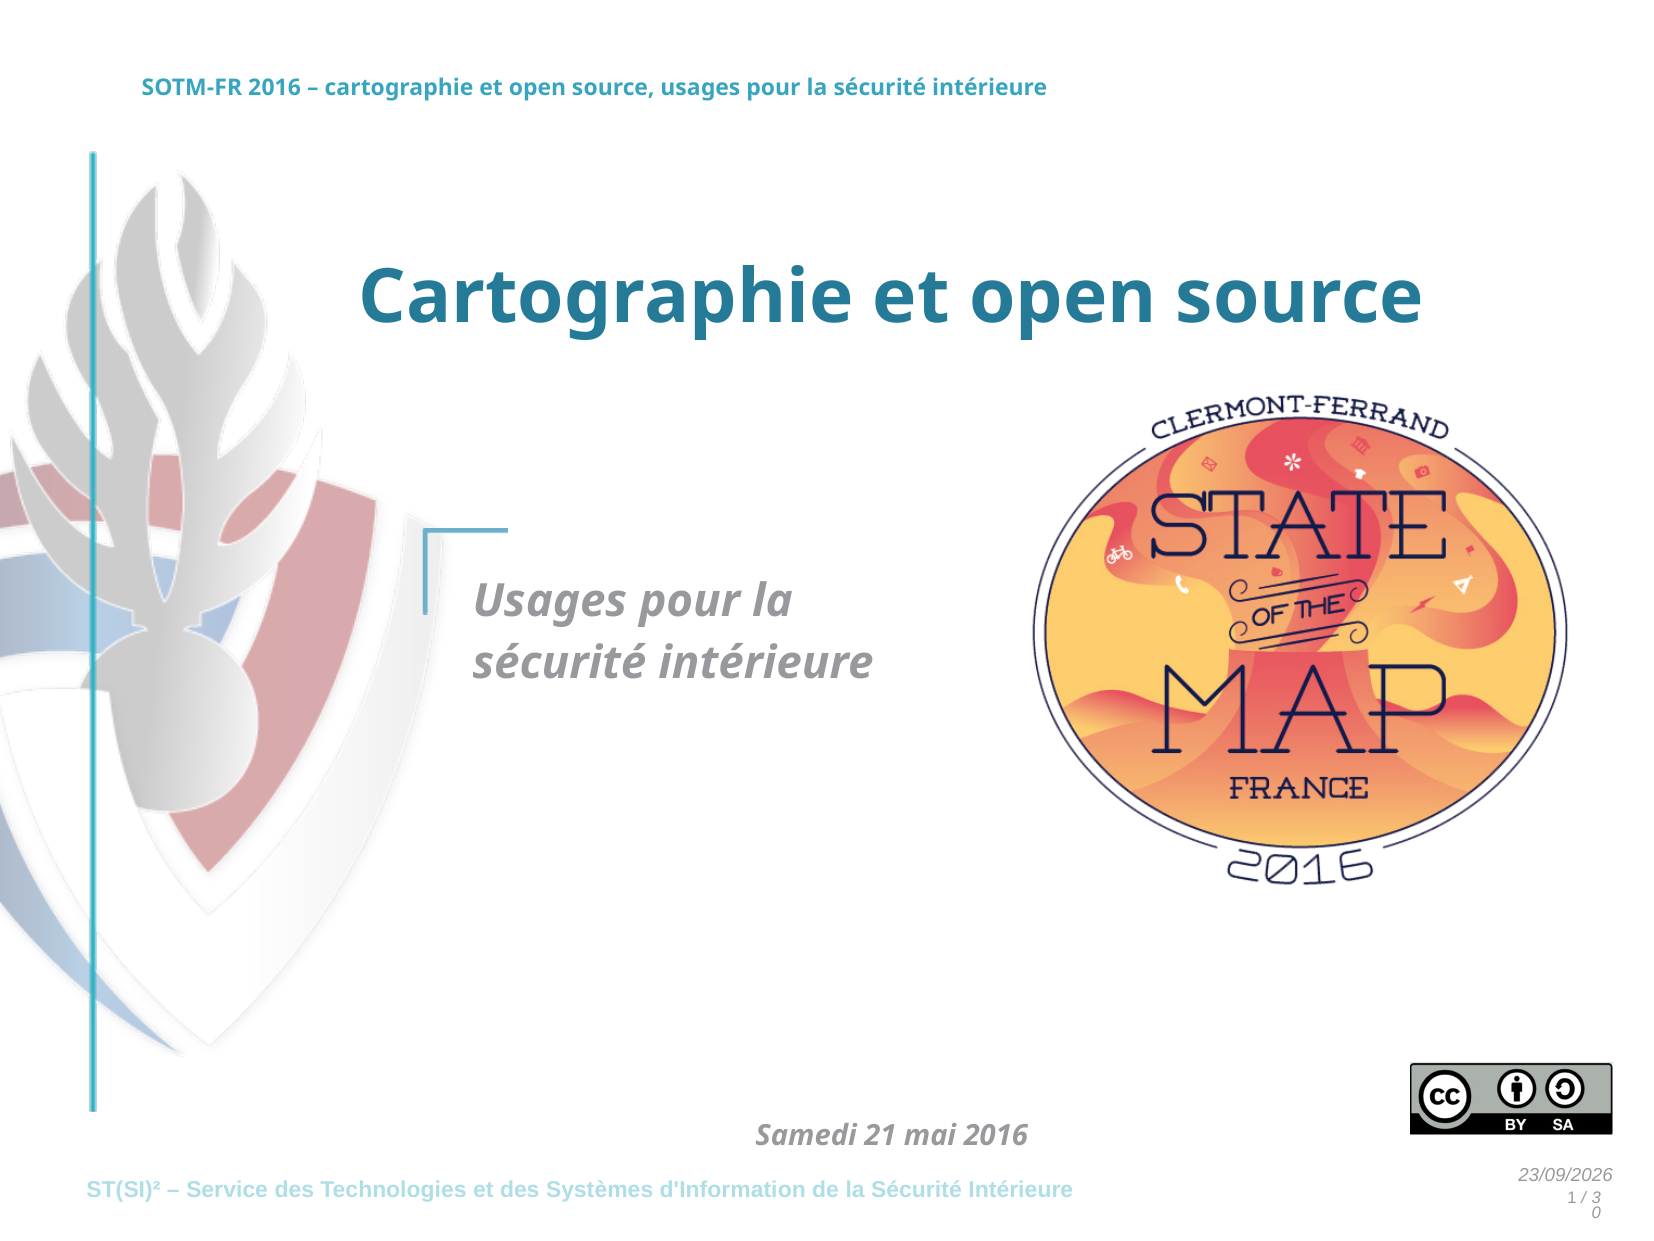

# SOTM-FR 2016 – cartographie et open source, usages pour la sécurité intérieure
Cartographie et open source
Usages pour la
sécurité intérieure
Samedi 21 mai 2016